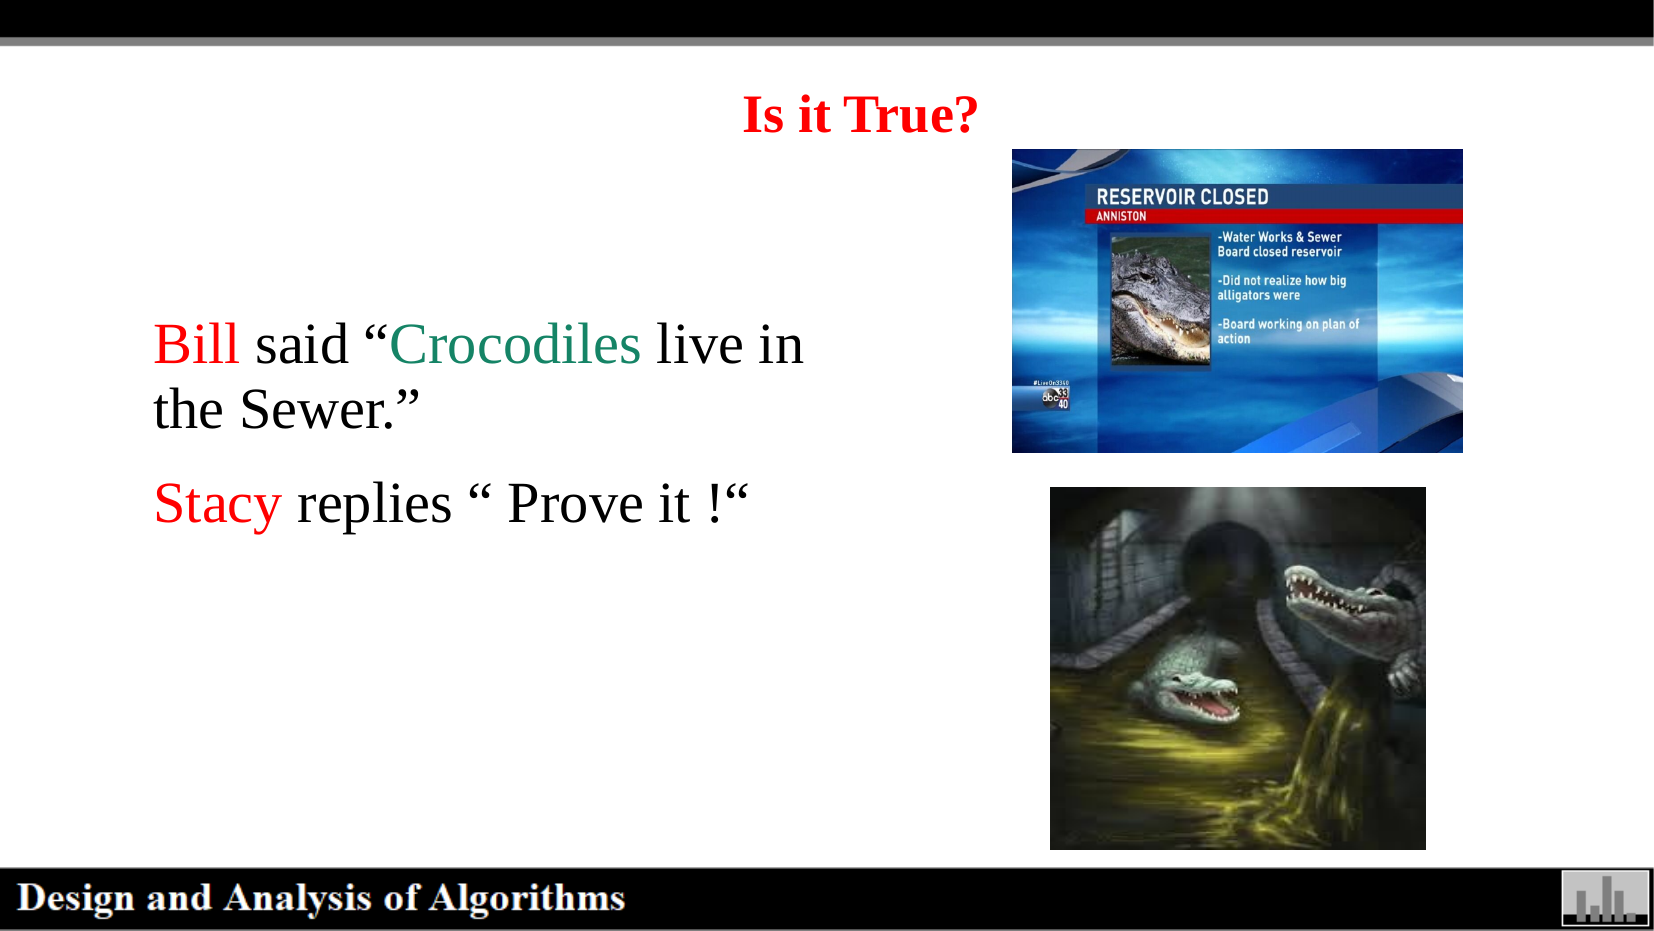

# Is it True?
Bill said “Crocodiles live in the Sewer.”
Stacy replies “ Prove it !“